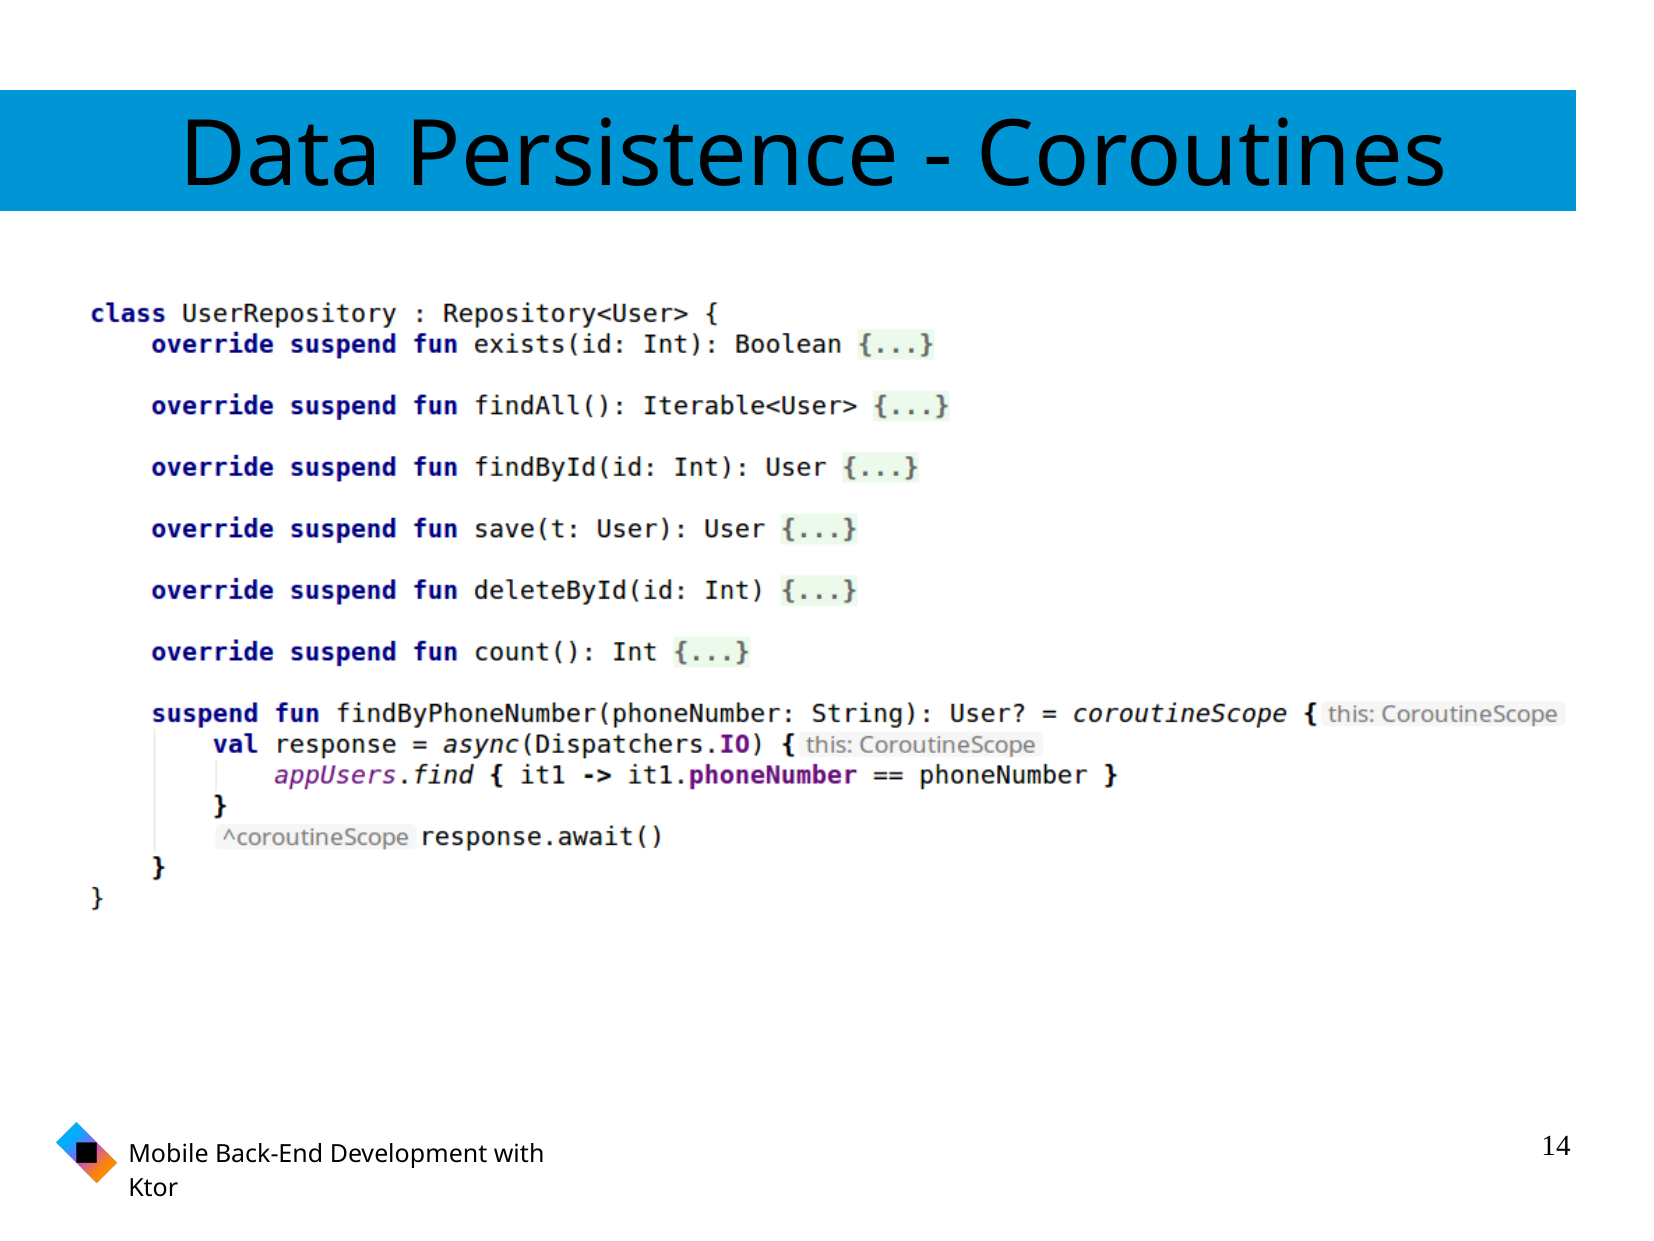

# Data Persistence - Coroutines
Mobile Back-End Development with Ktor
14